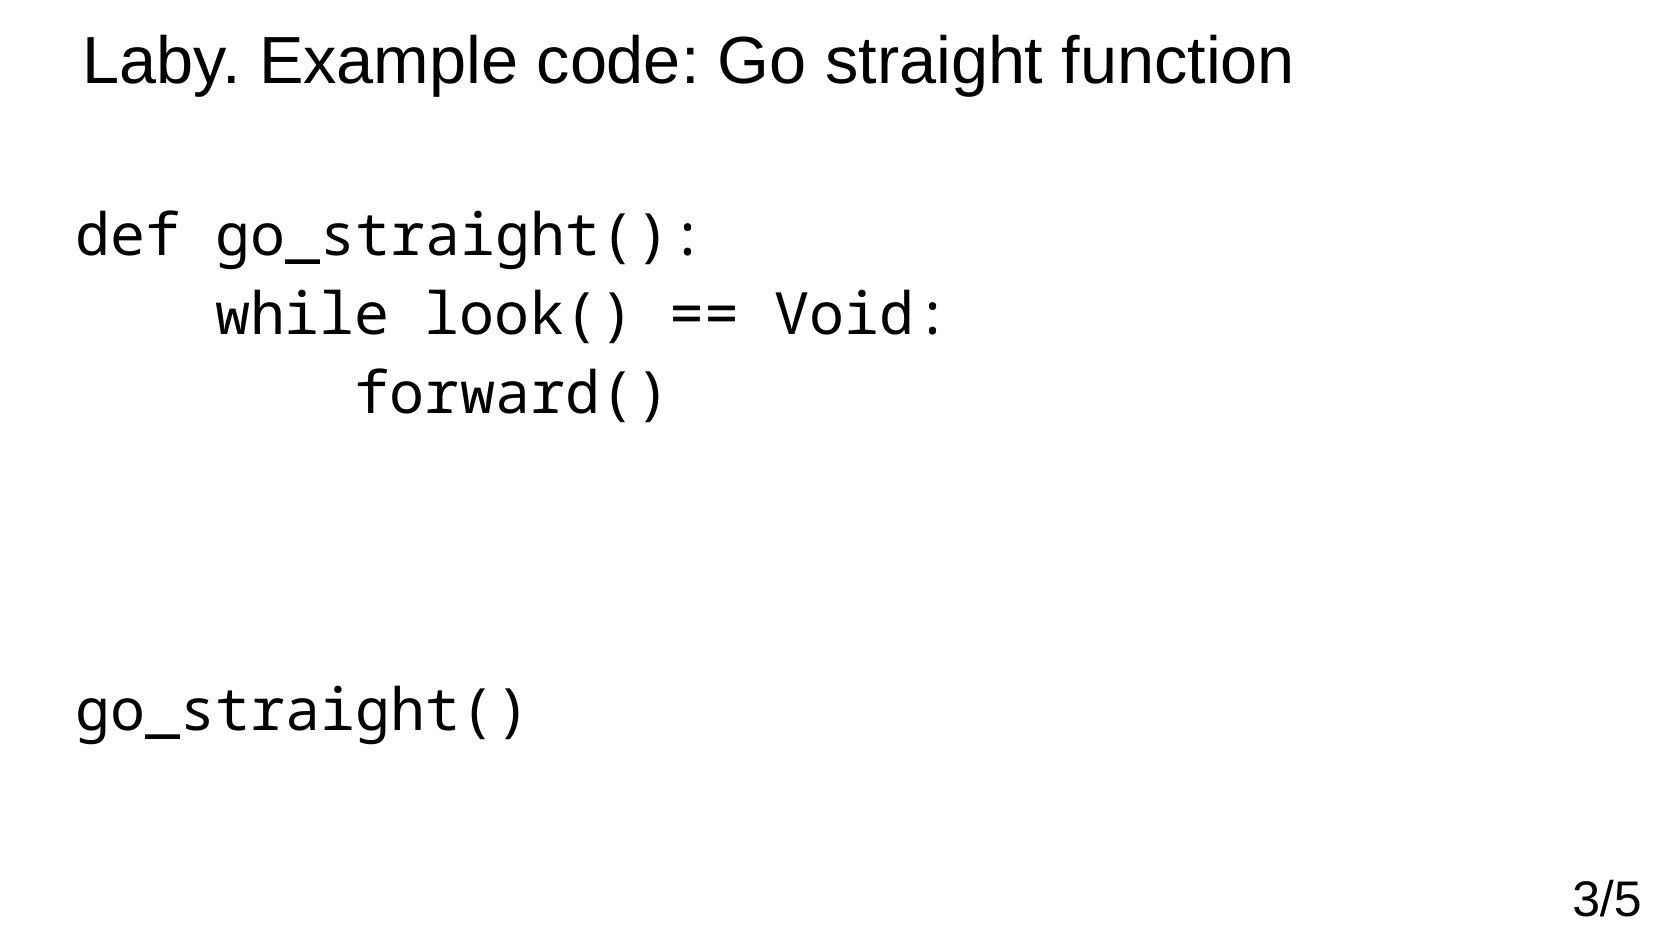

# Laby. Example code: Go straight function
def go_straight():
 while look() == Void:
 forward()
go_straight()
3/5